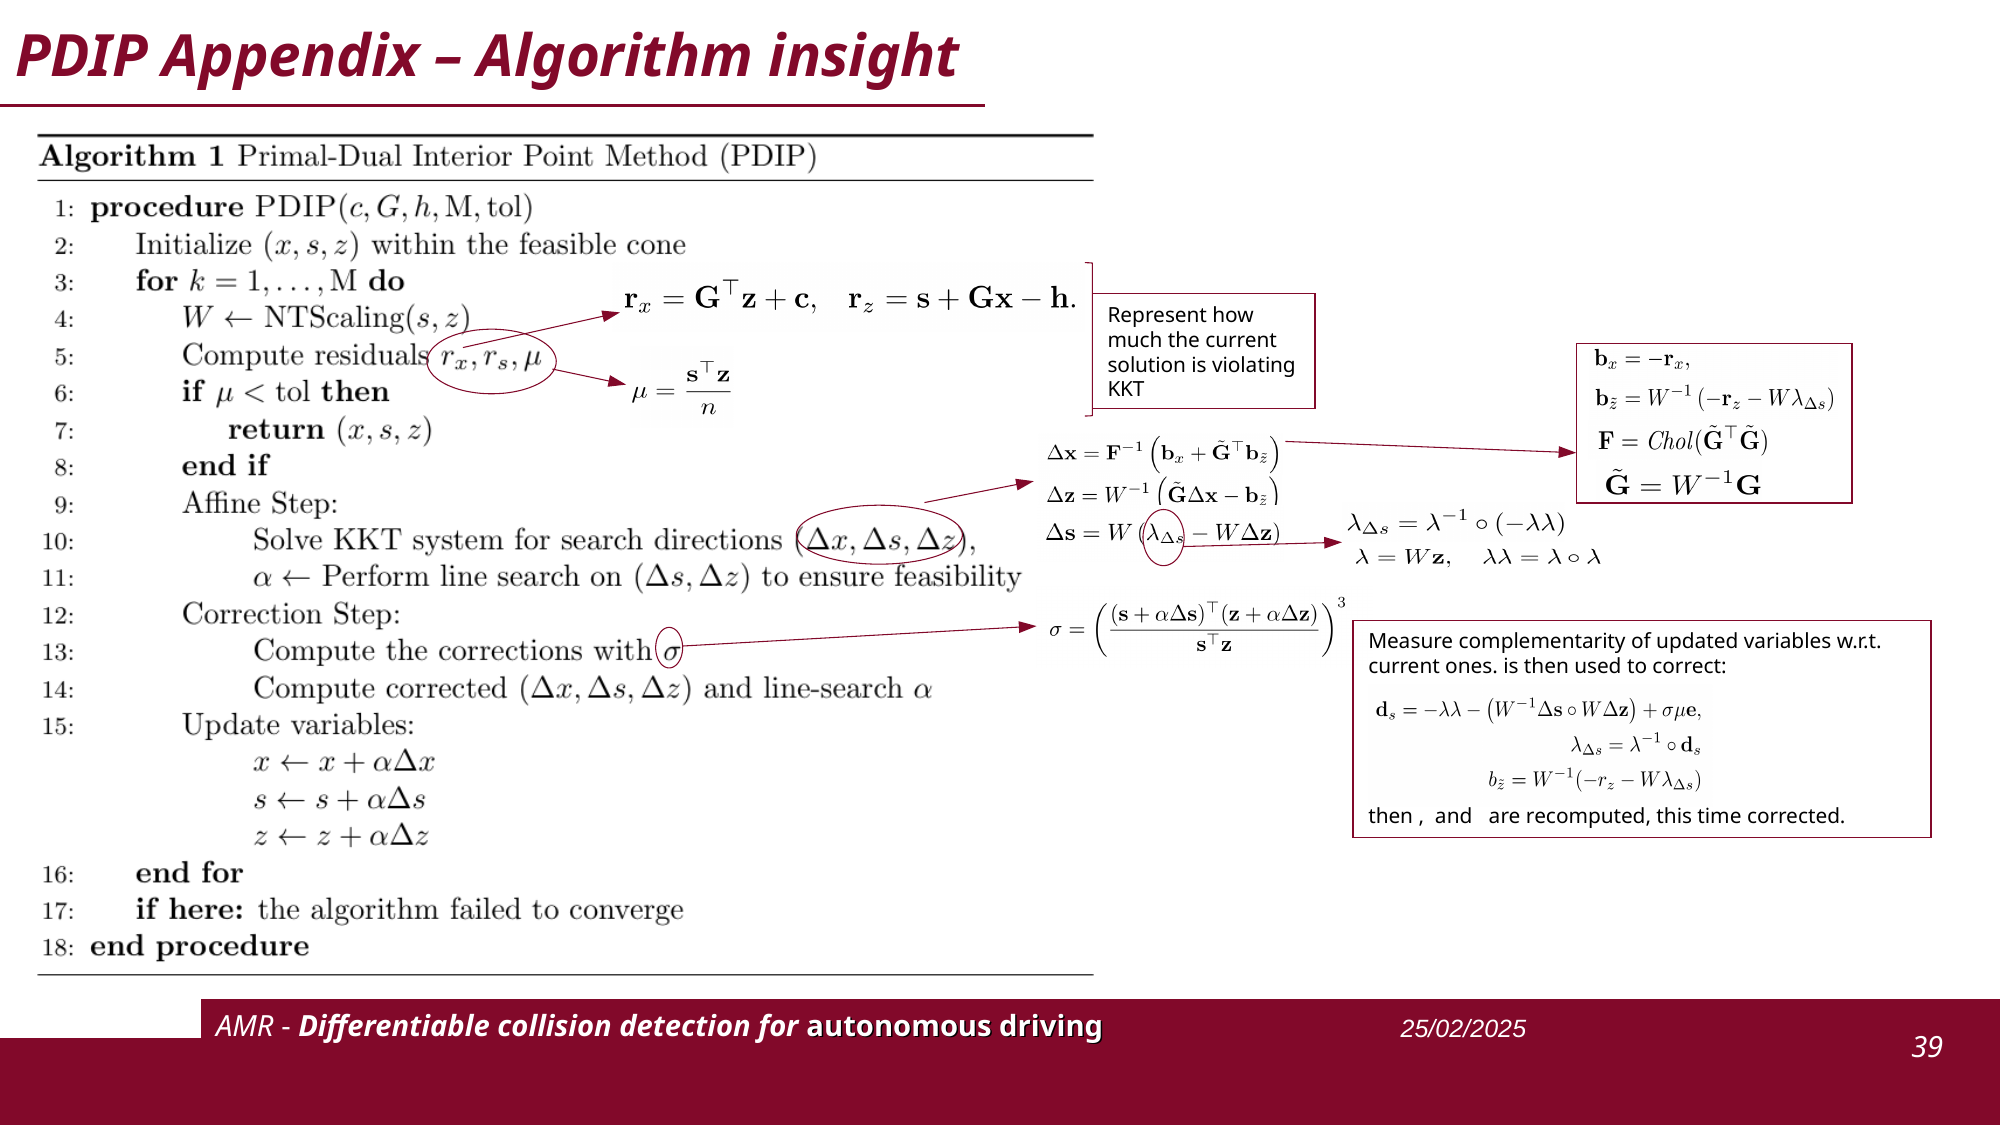

PDIP Appendix – Algorithm insight
Represent how much the current solution is violating KKT
Measure complementarity of updated variables w.r.t. current ones. is then used to correct:
then , and are recomputed, this time corrected.
AMR - Differentiable collision detection for autonomous driving
25/02/2025